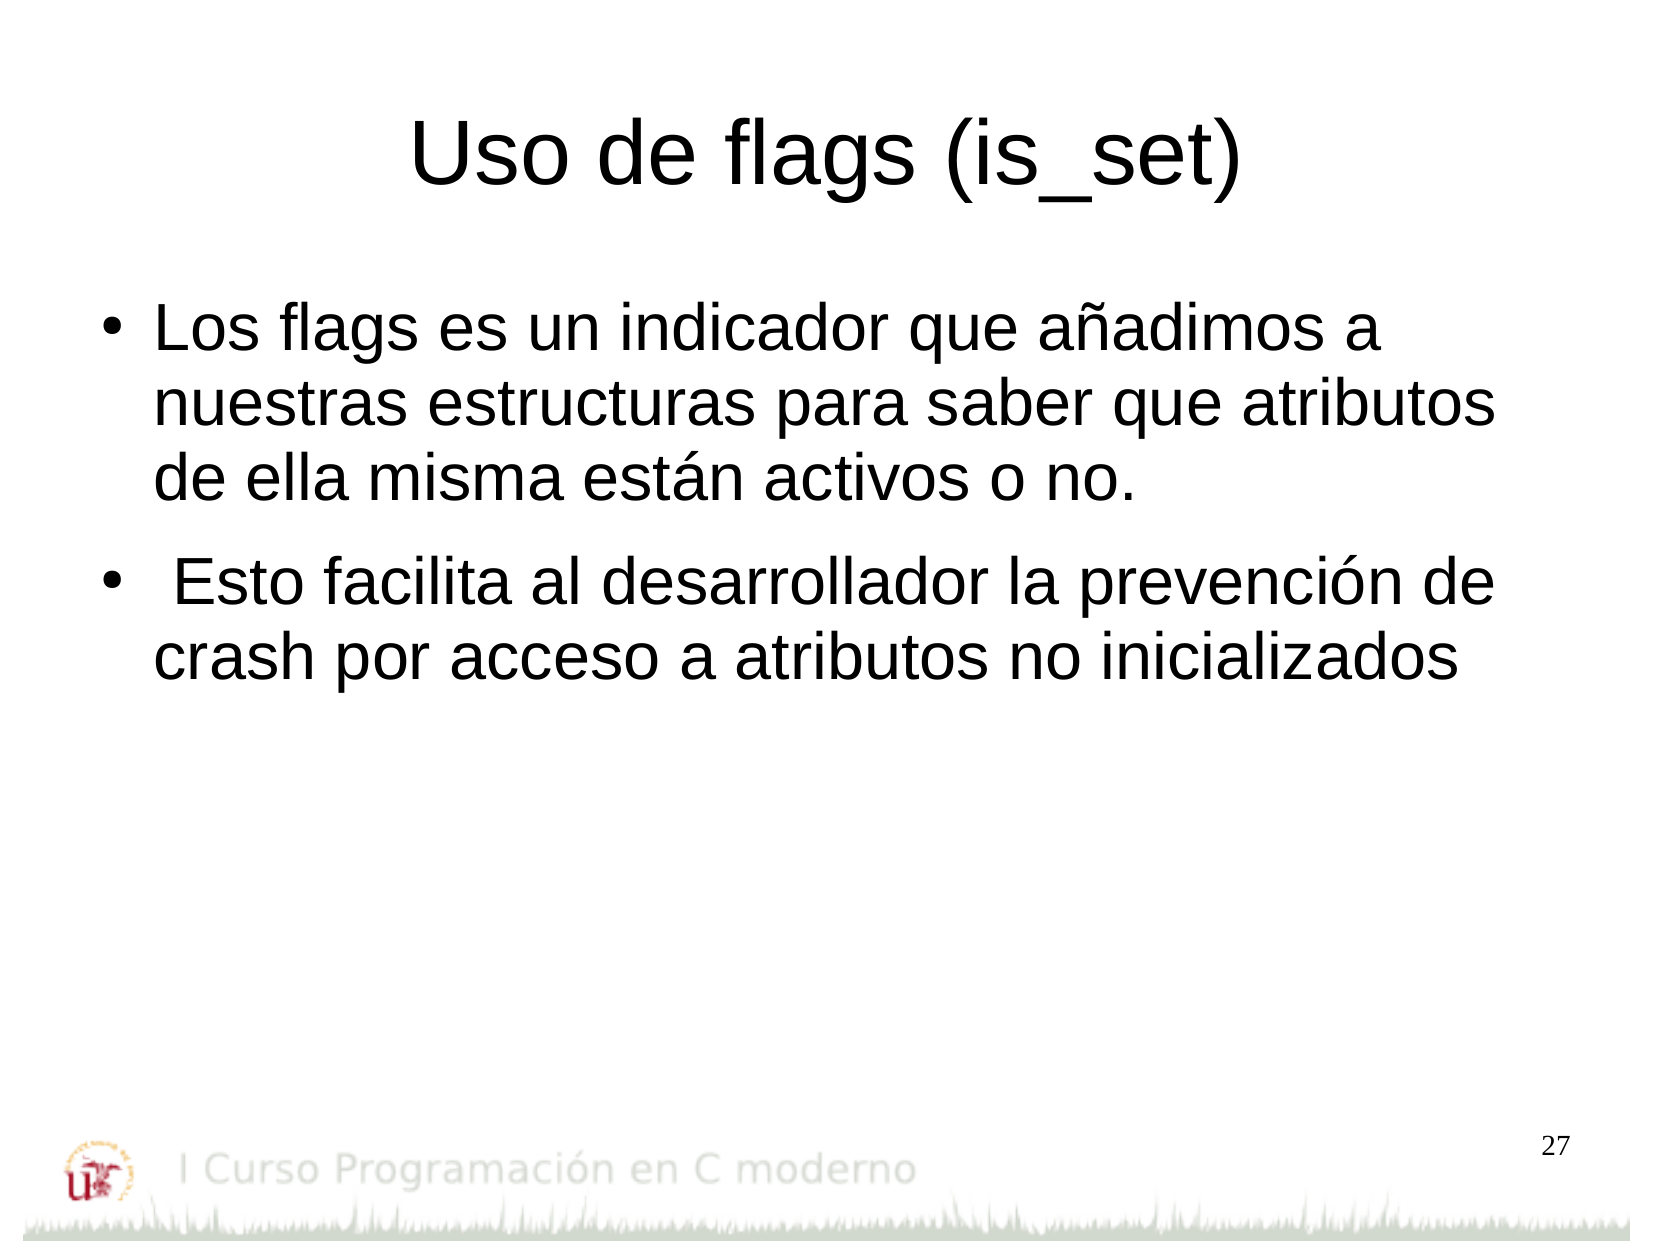

# Uso de flags (is_set)
Los flags es un indicador que añadimos a nuestras estructuras para saber que atributos de ella misma están activos o no.
 Esto facilita al desarrollador la prevención de crash por acceso a atributos no inicializados
27